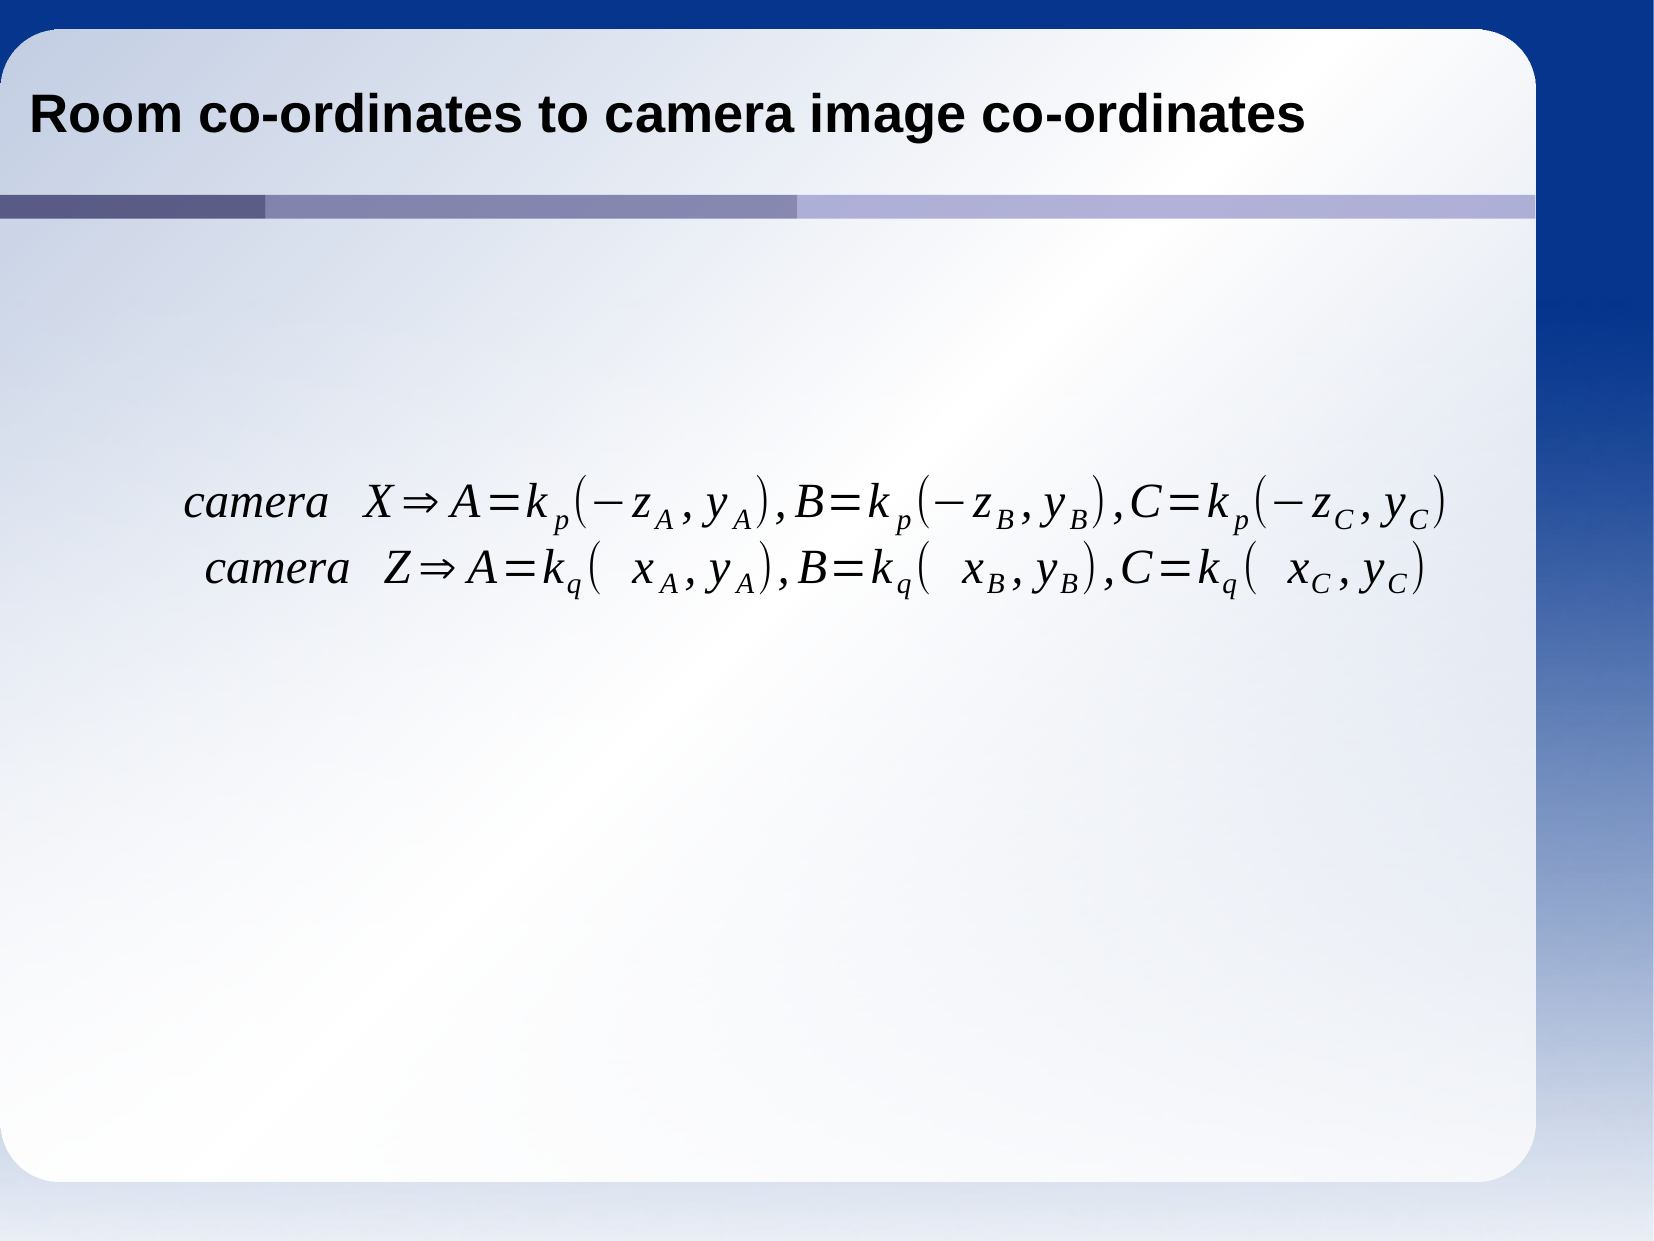

# Room co-ordinates to camera image co-ordinates